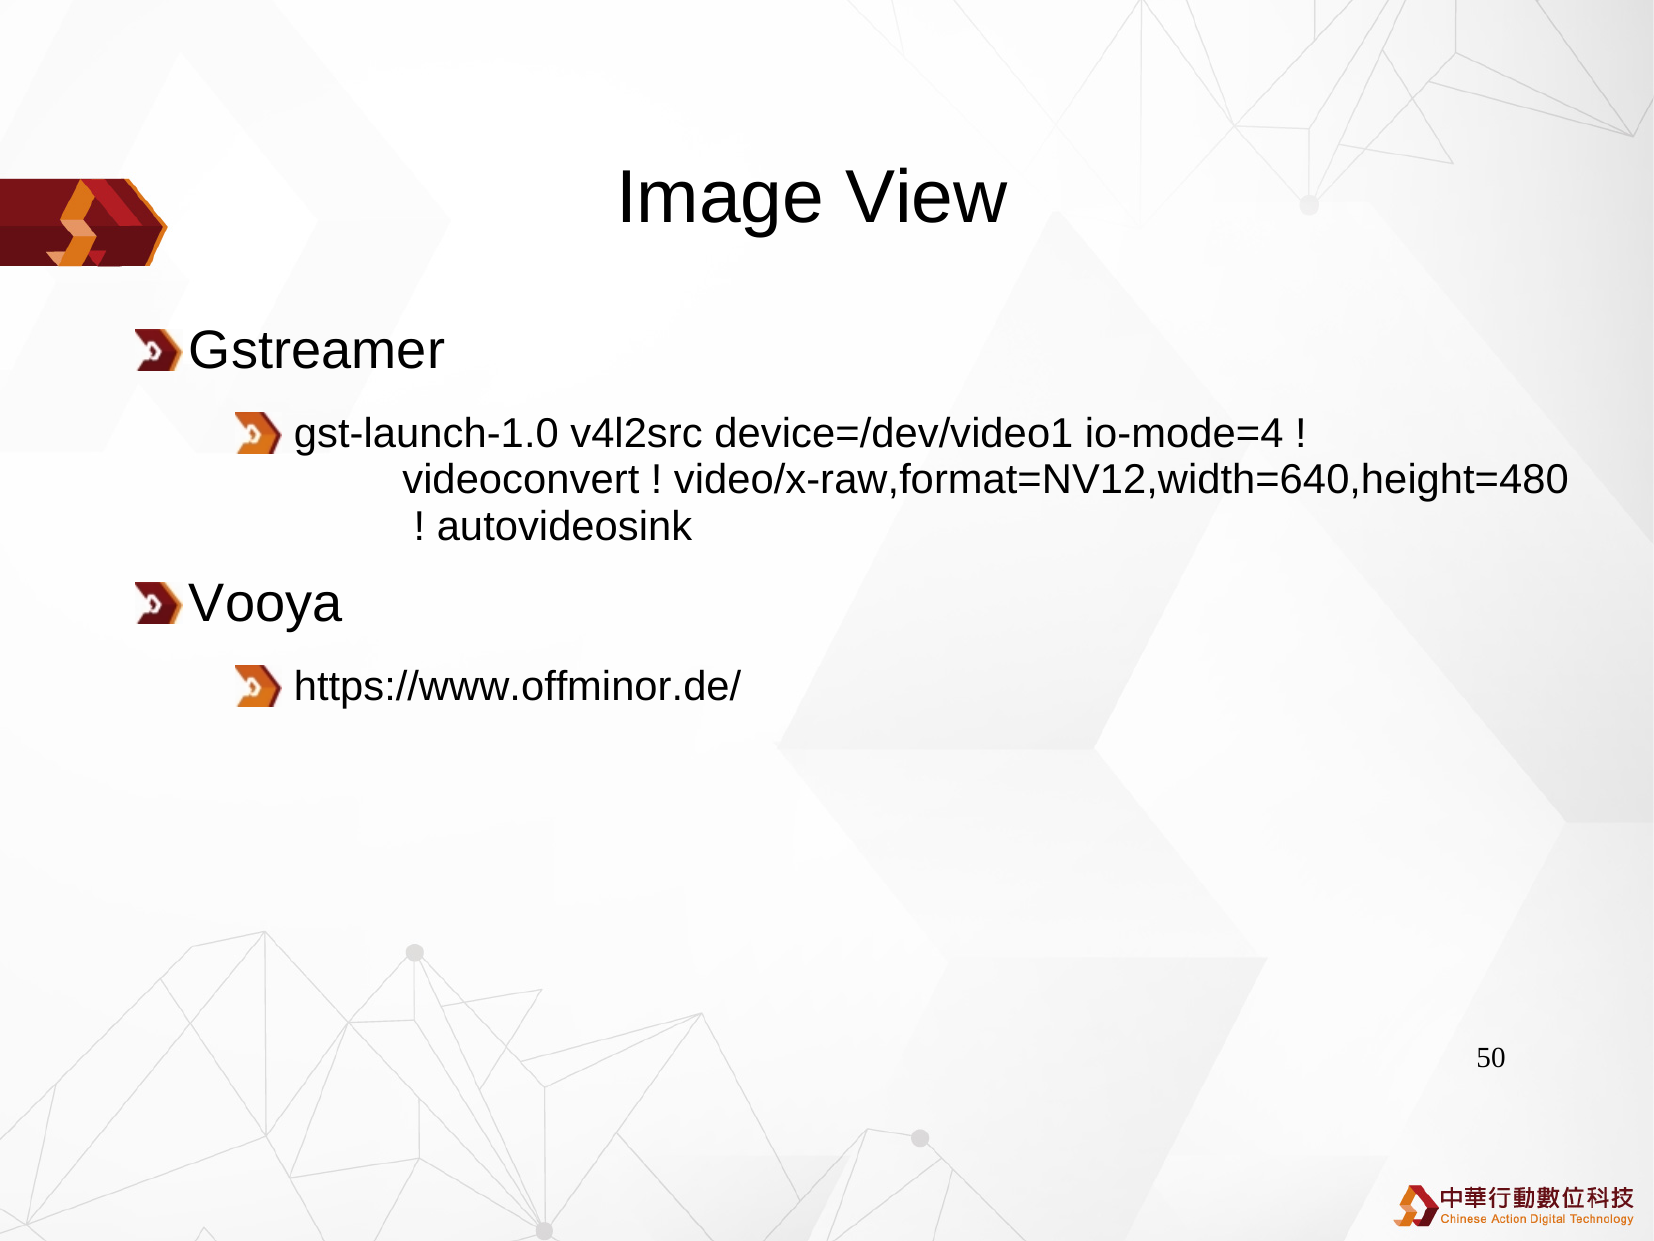

# Image View
Gstreamer
 gst-launch-1.0 v4l2src device=/dev/video1 io-mode=4 ! videoconvert ! video/x-raw,format=NV12,width=640,height=480 ! autovideosink
Vooya
 https://www.offminor.de/
50